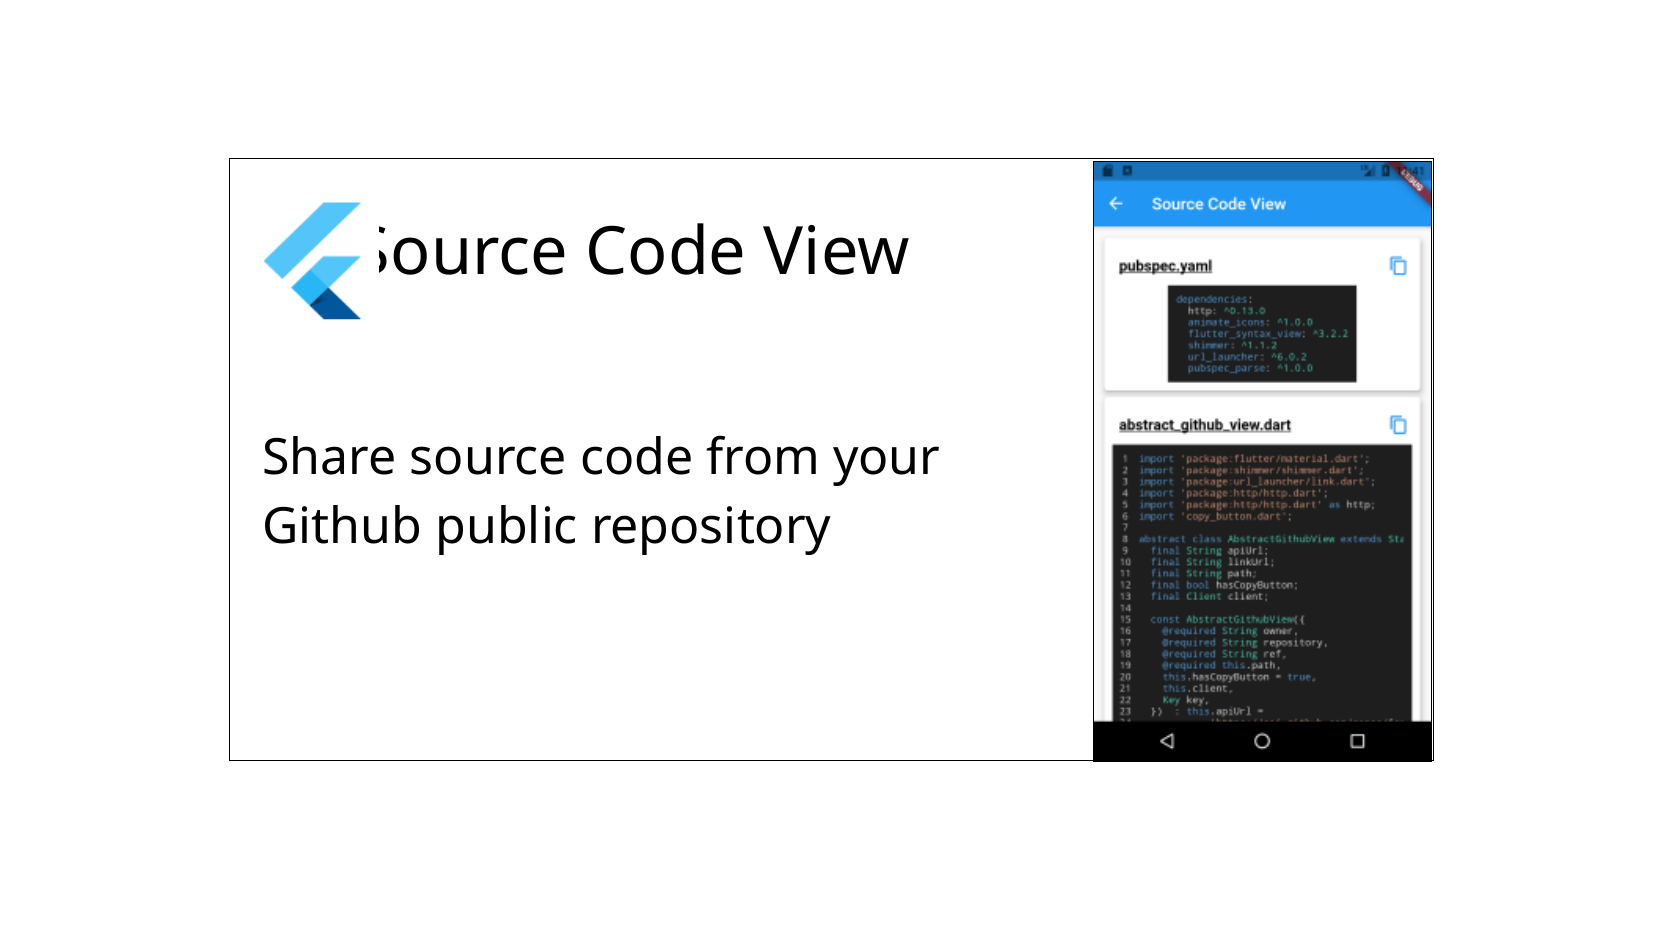

# Source Code View
Share source code from your Github public repository